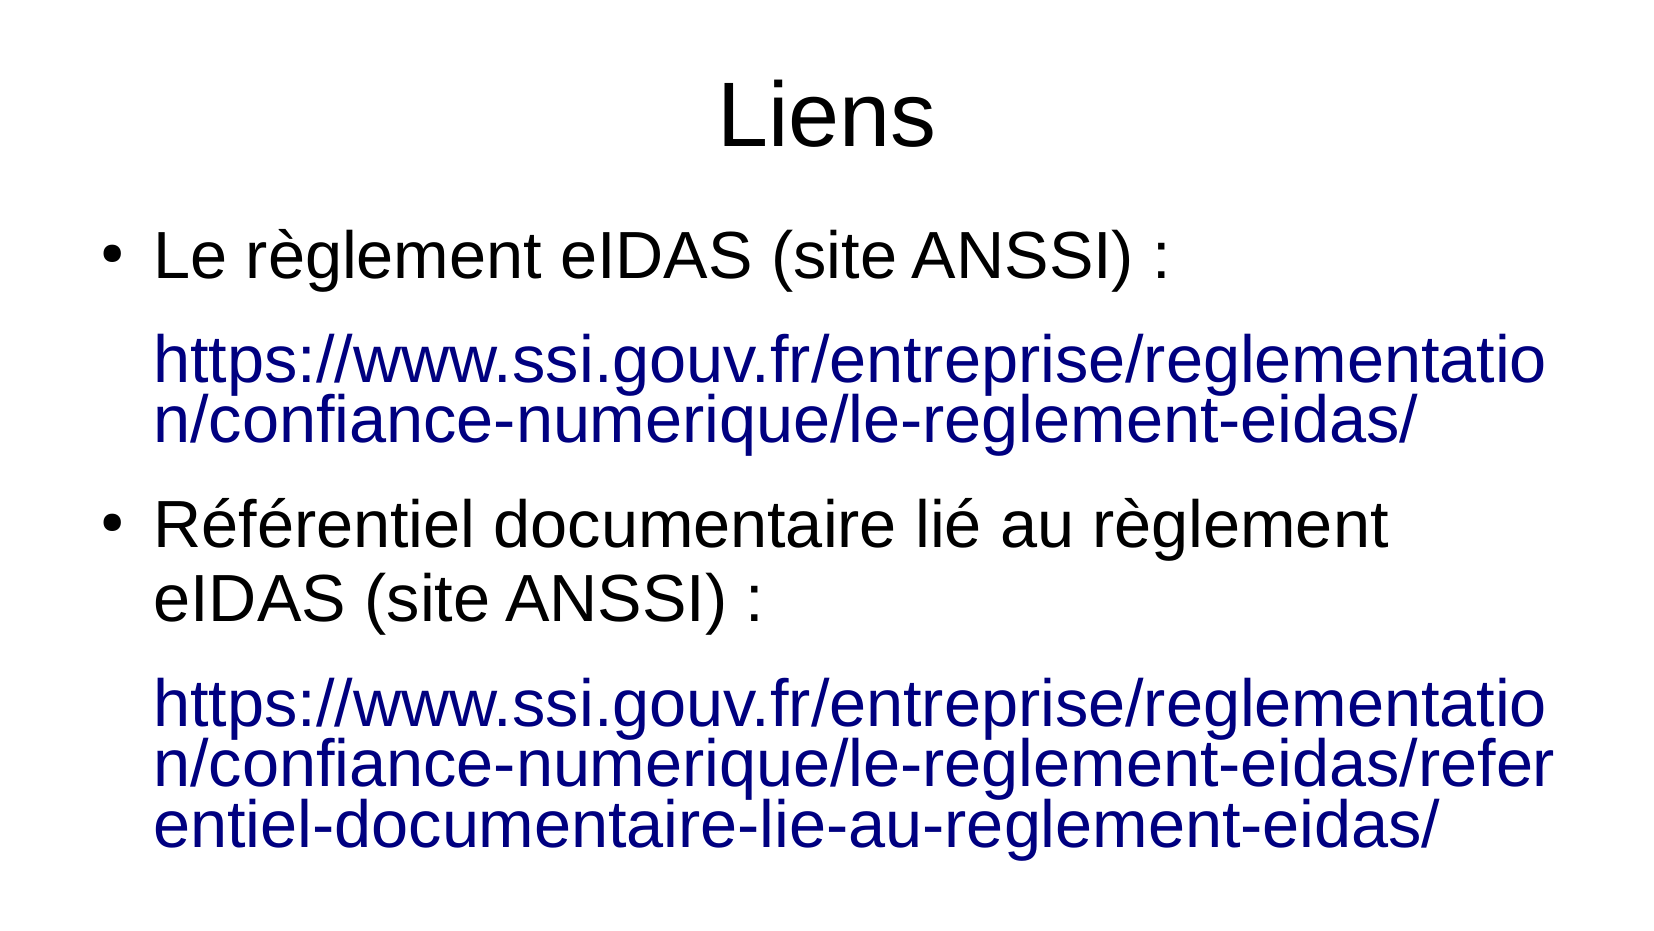

# Liens
Le règlement eIDAS (site ANSSI) :
https://www.ssi.gouv.fr/entreprise/reglementation/confiance-numerique/le-reglement-eidas/
Référentiel documentaire lié au règlement eIDAS (site ANSSI) :
https://www.ssi.gouv.fr/entreprise/reglementation/confiance-numerique/le-reglement-eidas/referentiel-documentaire-lie-au-reglement-eidas/